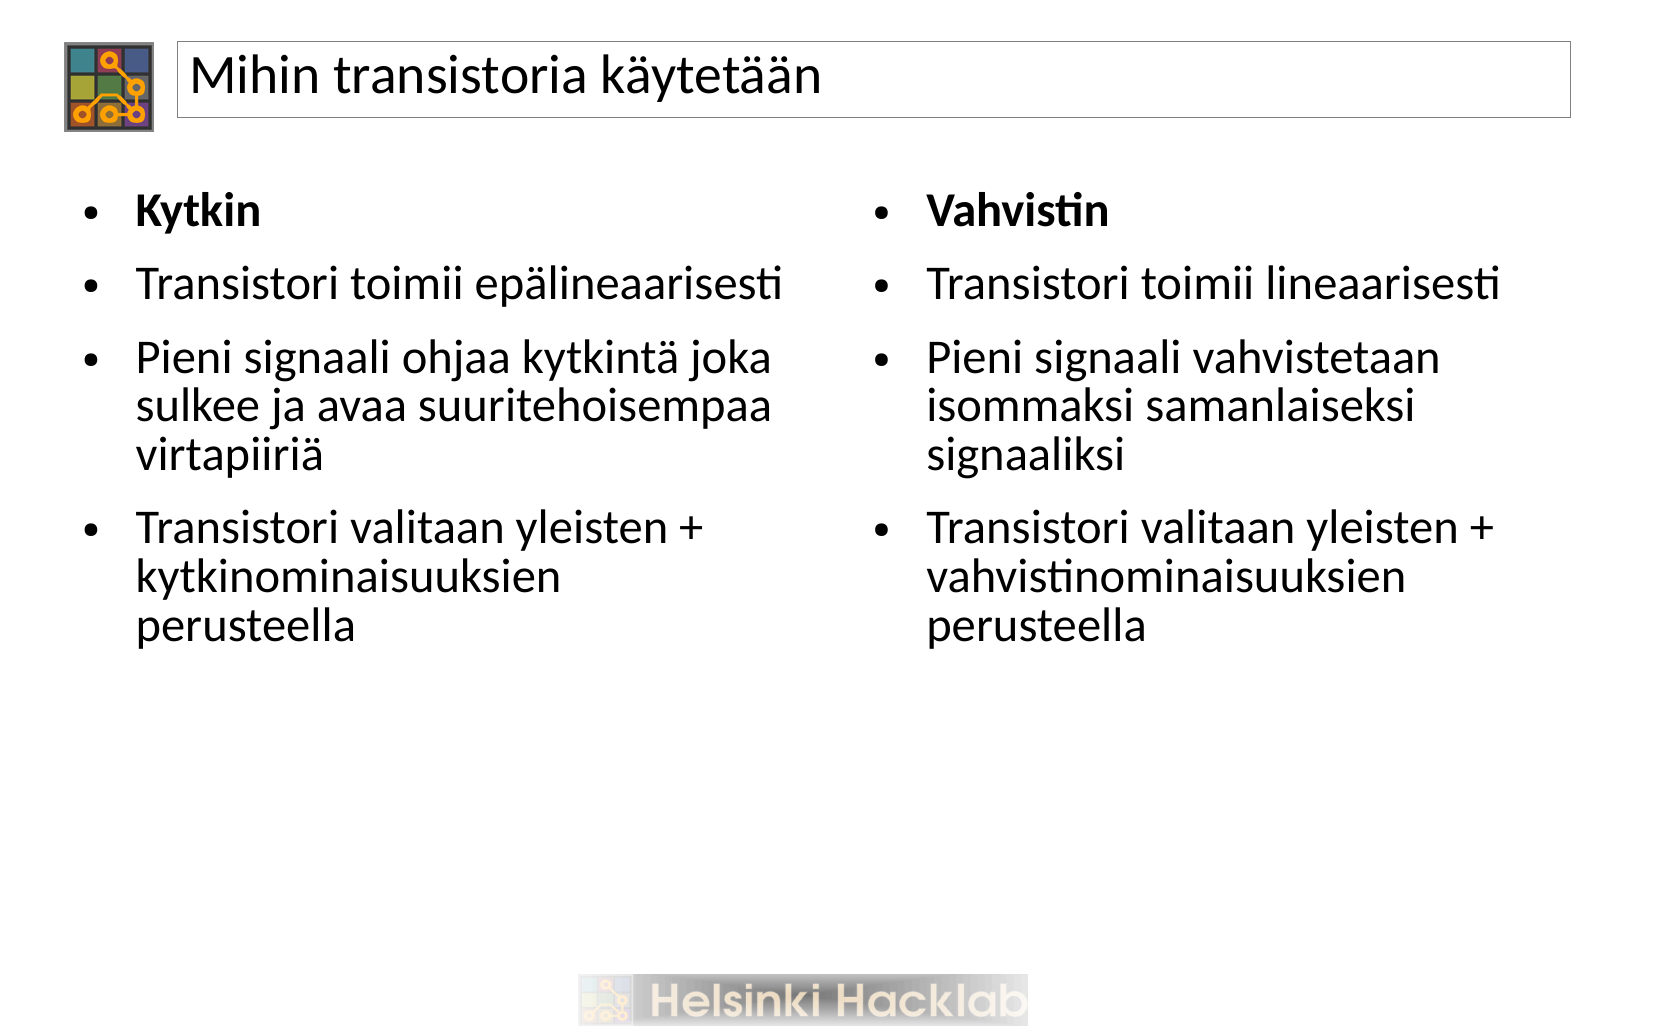

# Mihin transistoria käytetään
Kytkin
Transistori toimii epälineaarisesti
Pieni signaali ohjaa kytkintä joka sulkee ja avaa suuritehoisempaa virtapiiriä
Transistori valitaan yleisten + kytkinominaisuuksien perusteella
Vahvistin
Transistori toimii lineaarisesti
Pieni signaali vahvistetaan isommaksi samanlaiseksi signaaliksi
Transistori valitaan yleisten + vahvistinominaisuuksien perusteella